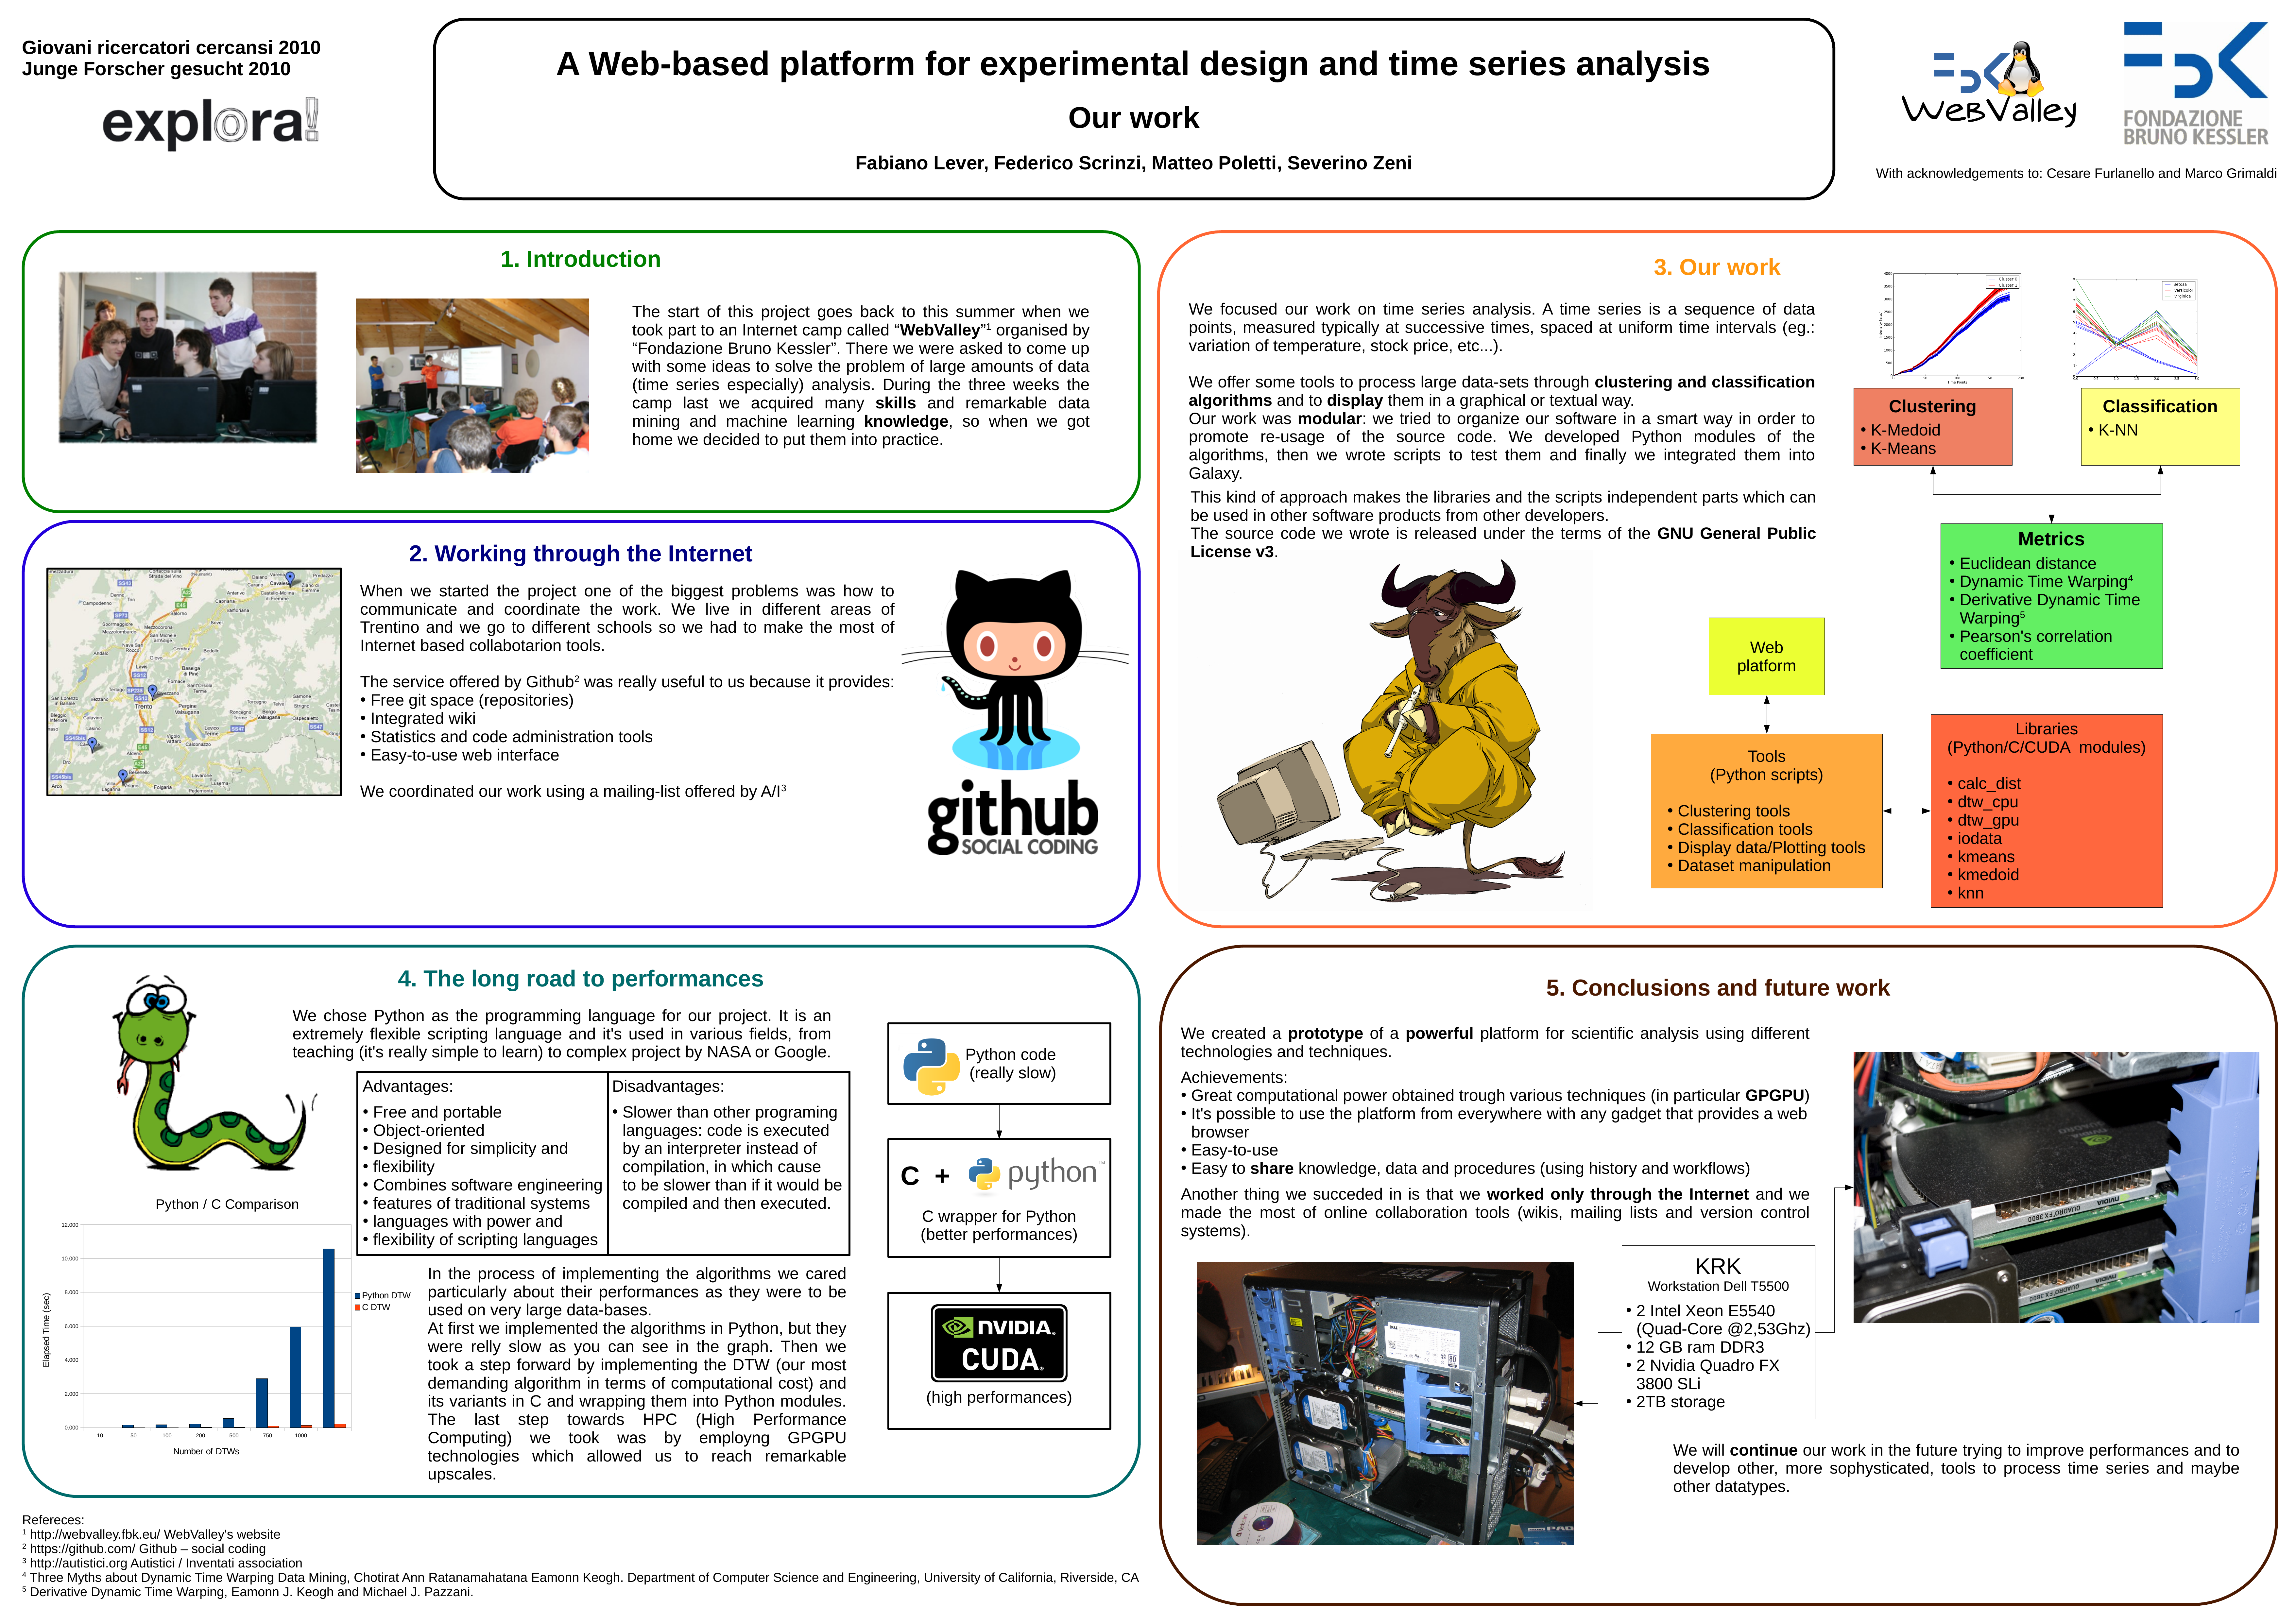

A Web-based platform for experimental design and time series analysis
Our work
Fabiano Lever, Federico Scrinzi, Matteo Poletti, Severino Zeni
Giovani ricercatori cercansi 2010
Junge Forscher gesucht 2010
With acknowledgements to: Cesare Furlanello and Marco Grimaldi
1. Introduction
3. Our work
We focused our work on time series analysis. A time series is a sequence of data points, measured typically at successive times, spaced at uniform time intervals (eg.: variation of temperature, stock price, etc...).
We offer some tools to process large data-sets through clustering and classification algorithms and to display them in a graphical or textual way.
Our work was modular: we tried to organize our software in a smart way in order to promote re-usage of the source code. We developed Python modules of the algorithms, then we wrote scripts to test them and finally we integrated them into Galaxy.
The start of this project goes back to this summer when we took part to an Internet camp called “WebValley”1 organised by “Fondazione Bruno Kessler”. There we were asked to come up with some ideas to solve the problem of large amounts of data (time series especially) analysis. During the three weeks the camp last we acquired many skills and remarkable data mining and machine learning knowledge, so when we got home we decided to put them into practice.
Clustering
 K-Medoid
 K-Means
Classification
 K-NN
This kind of approach makes the libraries and the scripts independent parts which can be used in other software products from other developers.
The source code we wrote is released under the terms of the GNU General Public License v3.
2. Working through the Internet
Metrics
 Euclidean distance
 Dynamic Time Warping4
 Derivative Dynamic Time
 Warping5
 Pearson's correlation
 coefficient
When we started the project one of the biggest problems was how to communicate and coordinate the work. We live in different areas of Trentino and we go to different schools so we had to make the most of Internet based collabotarion tools.
The service offered by Github2 was really useful to us because it provides:
 Free git space (repositories)
 Integrated wiki
 Statistics and code administration tools
 Easy-to-use web interface
We coordinated our work using a mailing-list offered by A/I3
Web
platform
Libraries
(Python/C/CUDA modules)
 calc_dist
 dtw_cpu
 dtw_gpu
 iodata
 kmeans
 kmedoid
 knn
Tools
(Python scripts)
 Clustering tools
 Classification tools
 Display data/Plotting tools
 Dataset manipulation
4. The long road to performances
5. Conclusions and future work
We chose Python as the programming language for our project. It is an extremely flexible scripting language and it's used in various fields, from teaching (it's really simple to learn) to complex project by NASA or Google.
We created a prototype of a powerful platform for scientific analysis using different technologies and techniques.
Achievements:
 Great computational power obtained trough various techniques (in particular GPGPU)
 It's possible to use the platform from everywhere with any gadget that provides a web
 browser
 Easy-to-use
 Easy to share knowledge, data and procedures (using history and workflows)
Another thing we succeded in is that we worked only through the Internet and we made the most of online collaboration tools (wikis, mailing lists and version control systems).
 Python code
 (really slow)
Advantages:
 Free and portable
 Object-oriented
 Designed for simplicity and
 flexibility
 Combines software engineering
 features of traditional systems
 languages with power and
 flexibility of scripting languages
Disadvantages:
 Slower than other programing
 languages: code is executed
 by an interpreter instead of
 compilation, in which cause
 to be slower than if it would be
 compiled and then executed.
C wrapper for Python
(better performances)
C +
### Chart: Python / C Comparison
| Category | Python DTW | C DTW |
|---|---|---|
| 10 | None | None |
| 50 | 0.145 | 0.003 |
| 100 | 0.163 | 0.004 |
| 200 | 0.218 | 0.009 |
| 500 | 0.536 | 0.018 |
| 750 | 2.893 | 0.103 |
| 1000 | 5.945 | 0.136 |
| None | 10.574 | 0.213 |KRK
Workstation Dell T5500
 2 Intel Xeon E5540
 (Quad-Core @2,53Ghz)
 12 GB ram DDR3
 2 Nvidia Quadro FX
 3800 SLi
 2TB storage
In the process of implementing the algorithms we cared particularly about their performances as they were to be used on very large data-bases.
At first we implemented the algorithms in Python, but they were relly slow as you can see in the graph. Then we took a step forward by implementing the DTW (our most demanding algorithm in terms of computational cost) and its variants in C and wrapping them into Python modules. The last step towards HPC (High Performance Computing) we took was by employng GPGPU technologies which allowed us to reach remarkable upscales.
Nvidia CUDA
(high performances)
We will continue our work in the future trying to improve performances and to develop other, more sophysticated, tools to process time series and maybe other datatypes.
Refereces:
1 http://webvalley.fbk.eu/ WebValley's website
2 https://github.com/ Github – social coding
3 http://autistici.org Autistici / Inventati association
4 Three Myths about Dynamic Time Warping Data Mining, Chotirat Ann Ratanamahatana Eamonn Keogh. Department of Computer Science and Engineering, University of California, Riverside, CA
5 Derivative Dynamic Time Warping, Eamonn J. Keogh and Michael J. Pazzani.